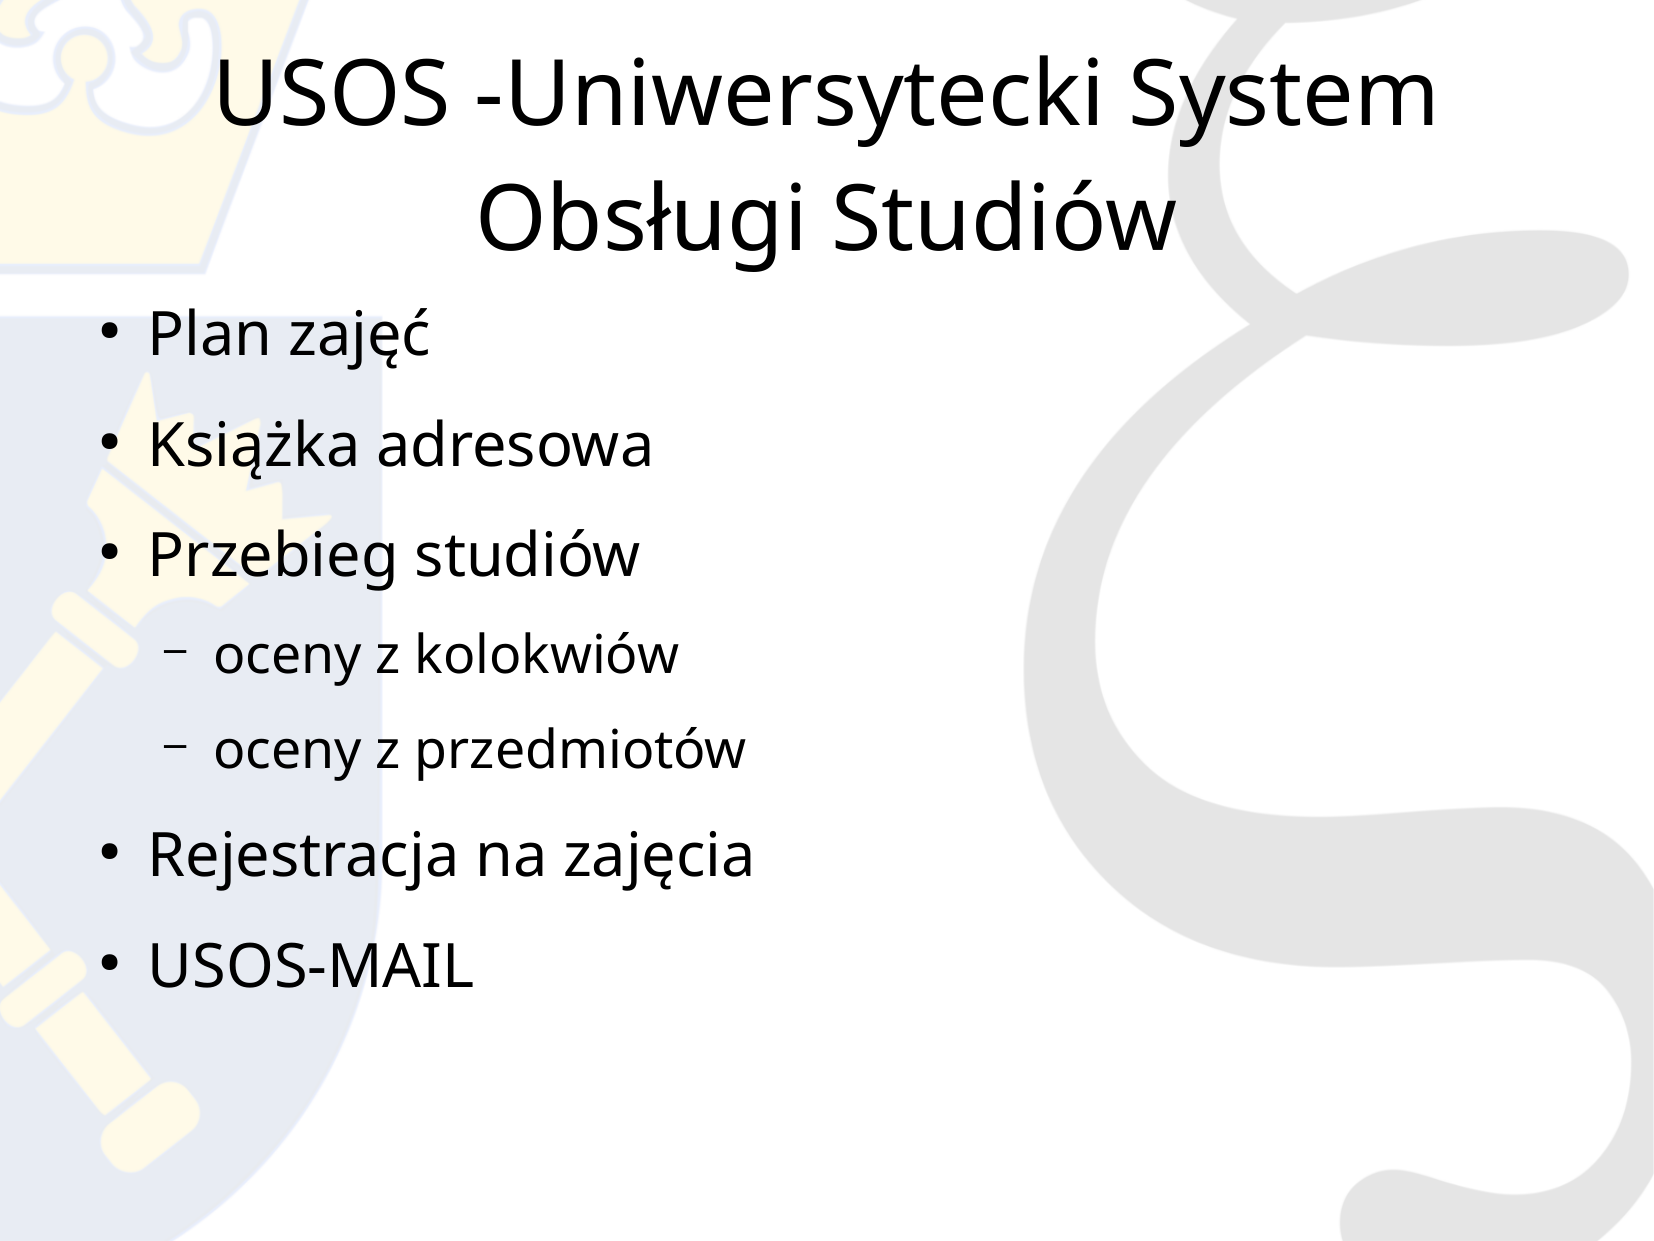

# USOS -Uniwersytecki System Obsługi Studiów
Plan zajęć
Książka adresowa
Przebieg studiów
oceny z kolokwiów
oceny z przedmiotów
Rejestracja na zajęcia
USOS-MAIL